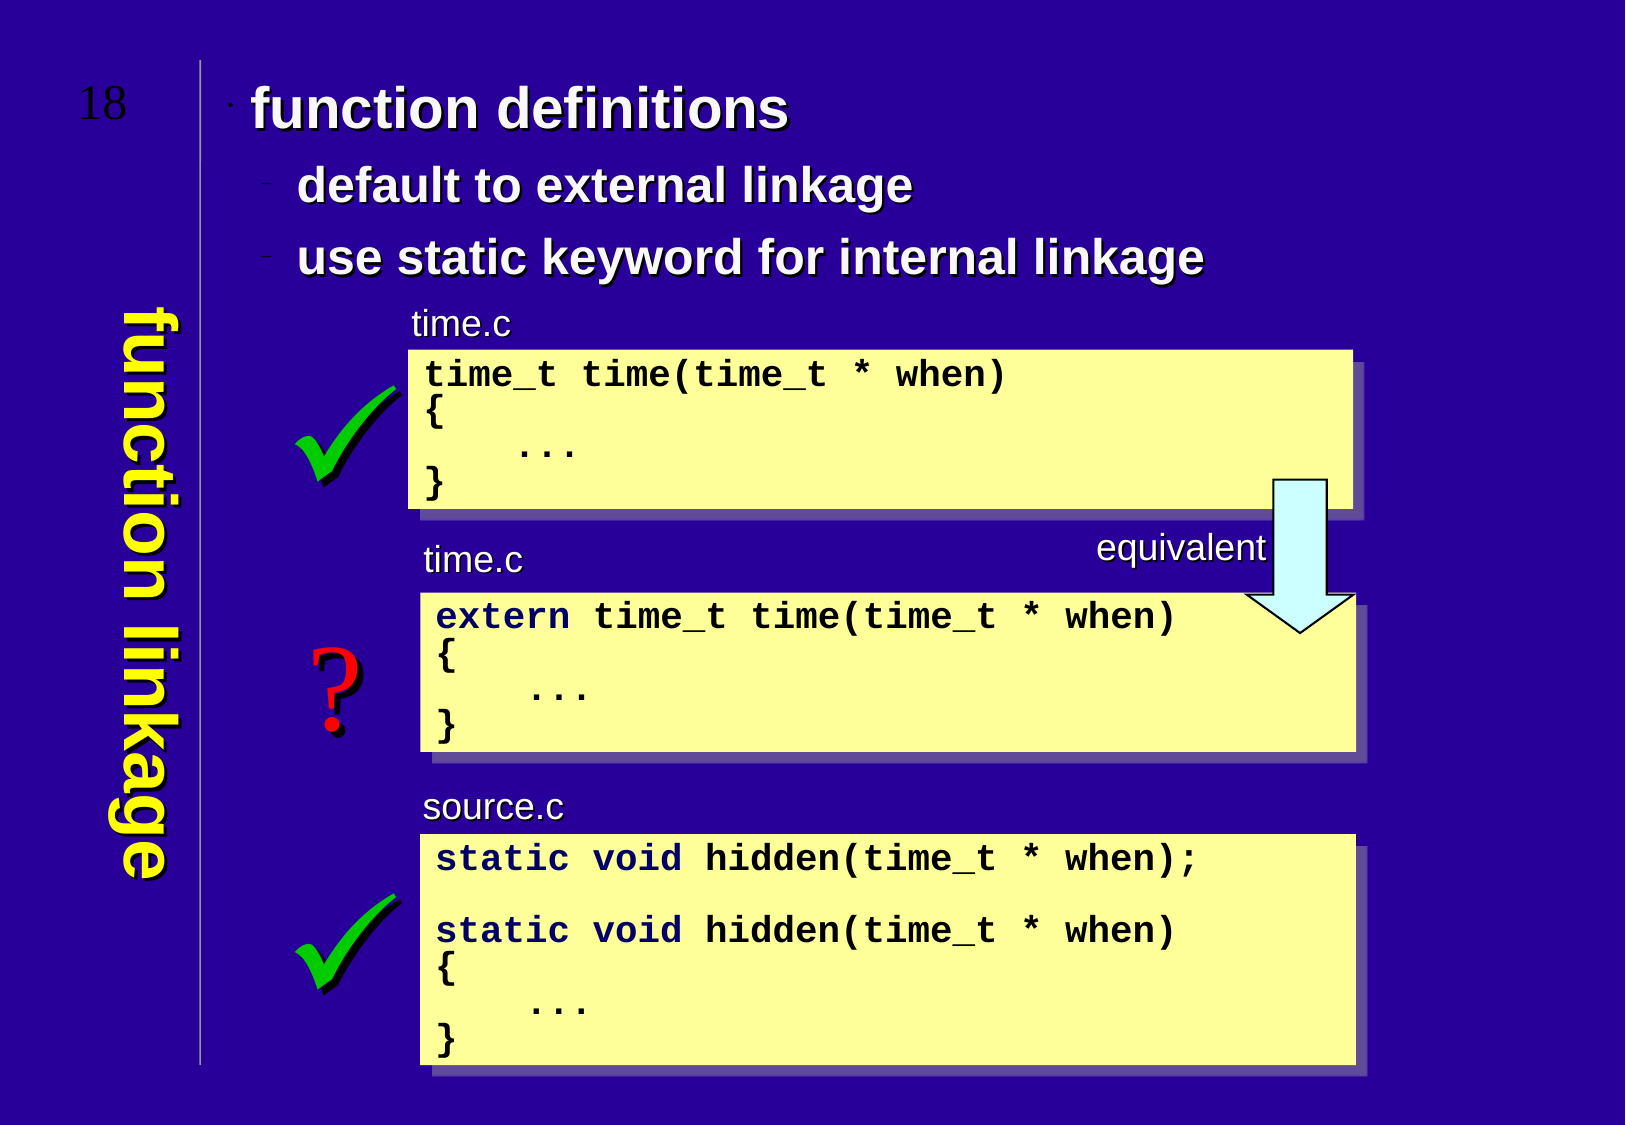

18
 function definitions
default to external linkage
use static keyword for internal linkage
# function linkage
time.c

time_t time(time_t * when)
{
 ...
}
equivalent
time.c
extern time_t time(time_t * when)
{
 ...
}
?
source.c
static void hidden(time_t * when);
static void hidden(time_t * when)
{
 ...
}
